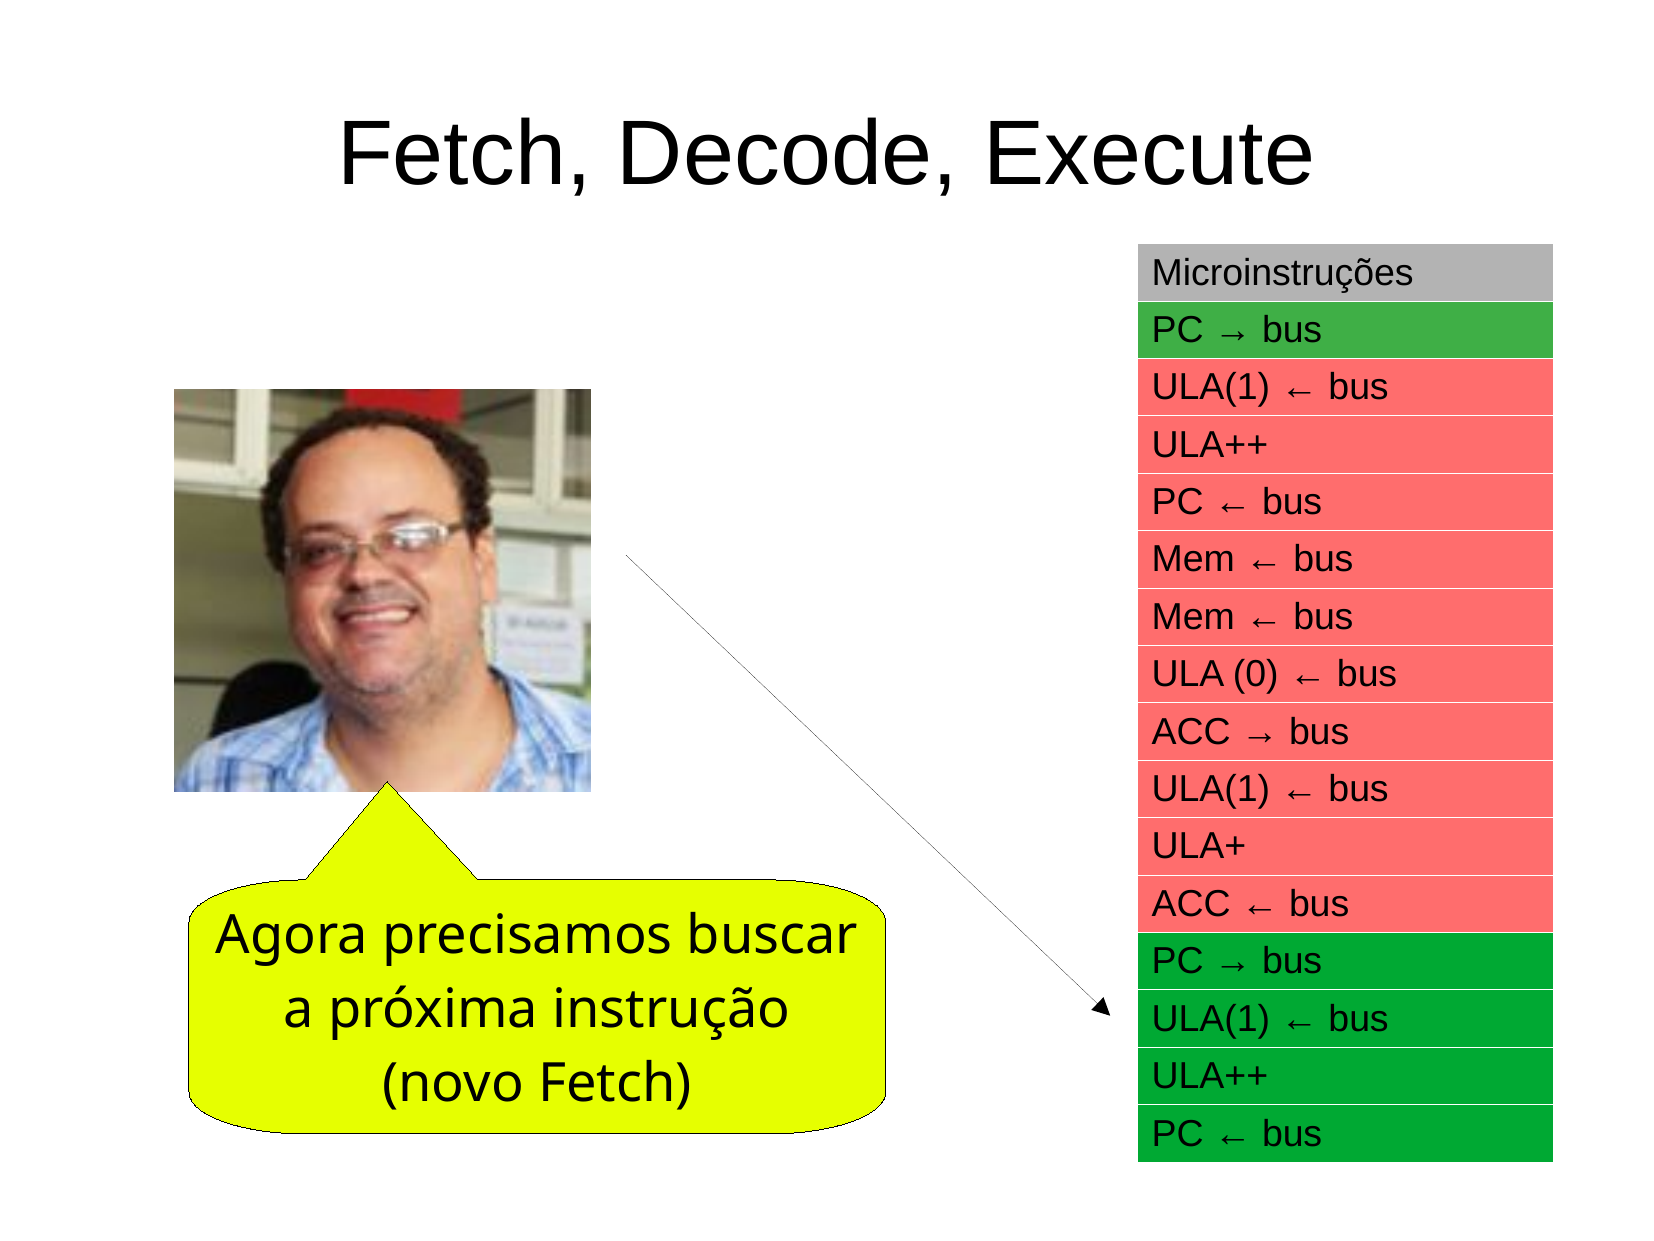

# Fetch, Decode, Execute
| Microinstruções |
| --- |
| PC → bus |
| ULA(1) ← bus |
| ULA++ |
| PC ← bus |
| Mem ← bus |
| Mem ← bus |
| ULA (0) ← bus |
| ACC → bus |
| ULA(1) ← bus |
| ULA+ |
| ACC ← bus |
| PC → bus |
| ULA(1) ← bus |
| ULA++ |
| PC ← bus |
Agora precisamos buscar
a próxima instrução
(novo Fetch)